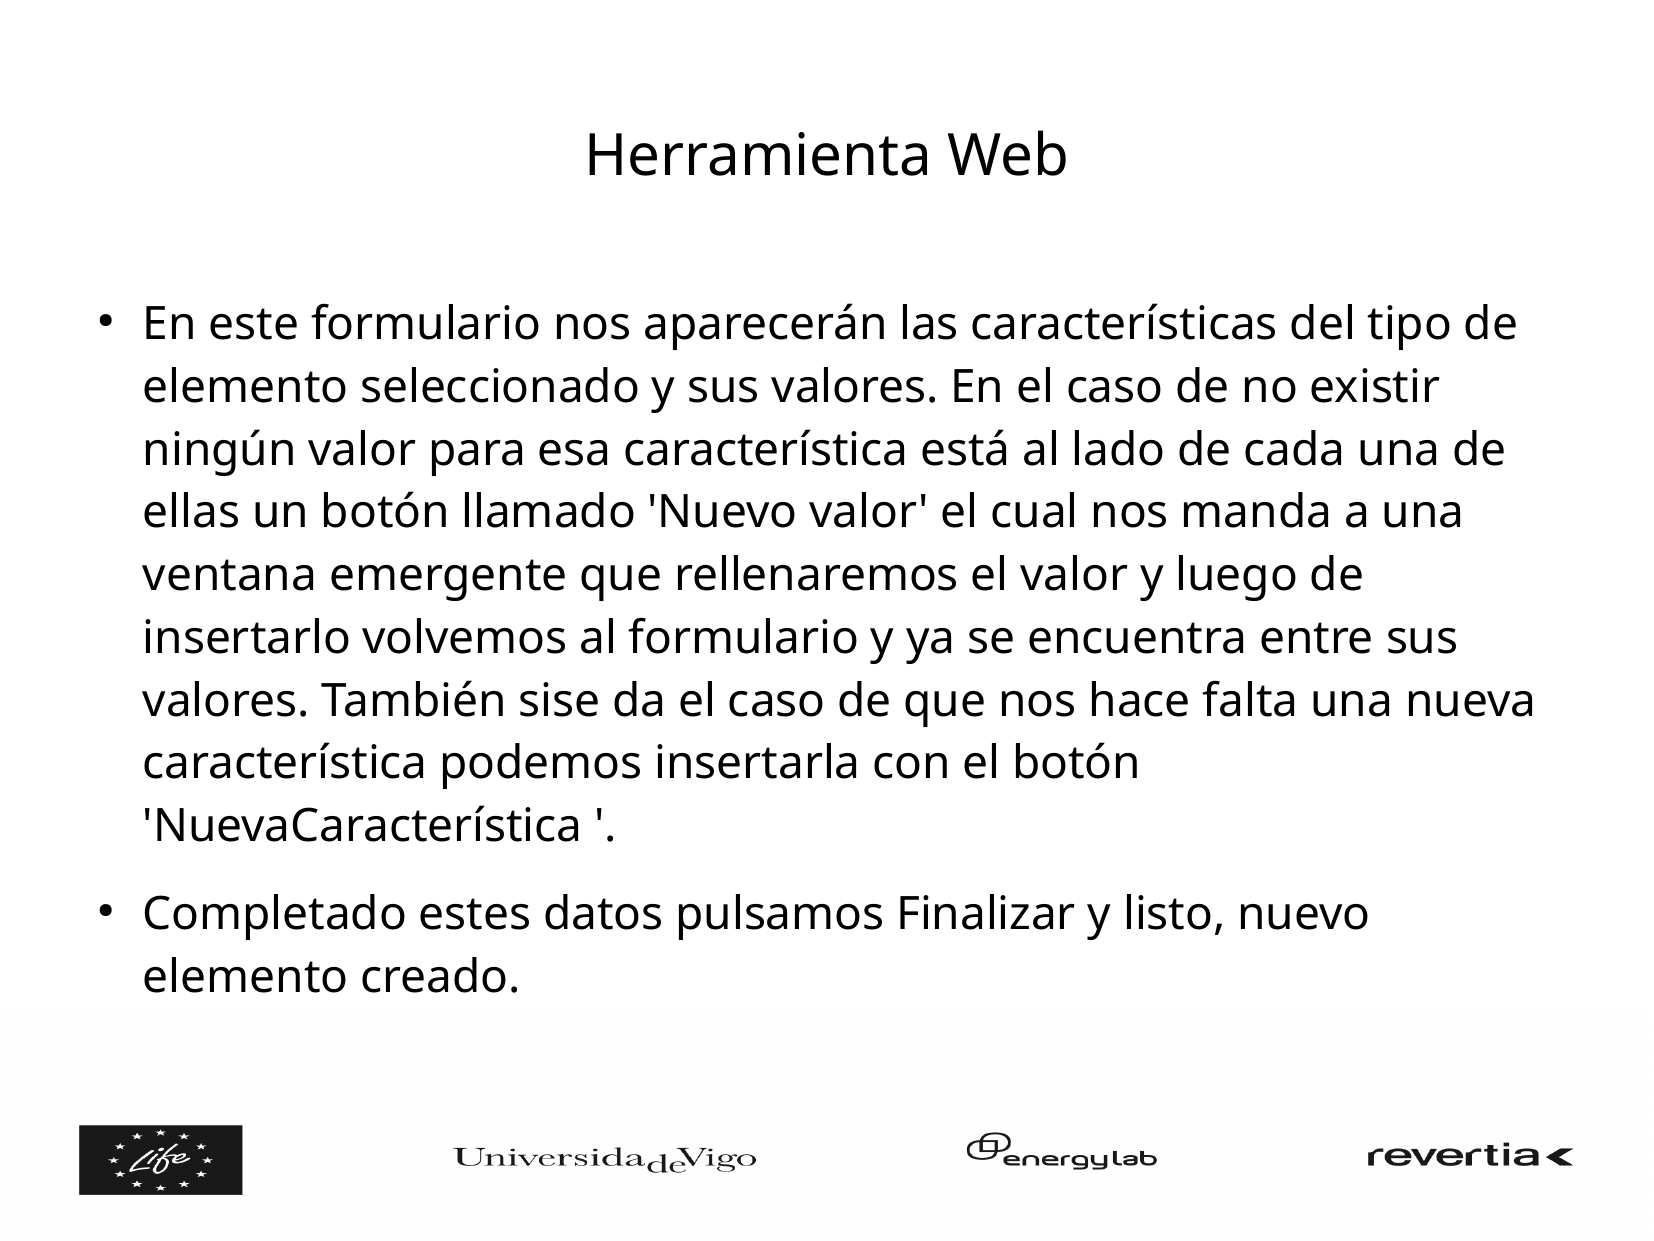

# Herramienta Web
En este formulario nos aparecerán las características del tipo de elemento seleccionado y sus valores. En el caso de no existir ningún valor para esa característica está al lado de cada una de ellas un botón llamado 'Nuevo valor' el cual nos manda a una ventana emergente que rellenaremos el valor y luego de insertarlo volvemos al formulario y ya se encuentra entre sus valores. También sise da el caso de que nos hace falta una nueva característica podemos insertarla con el botón 'NuevaCaracterística '.
Completado estes datos pulsamos Finalizar y listo, nuevo elemento creado.